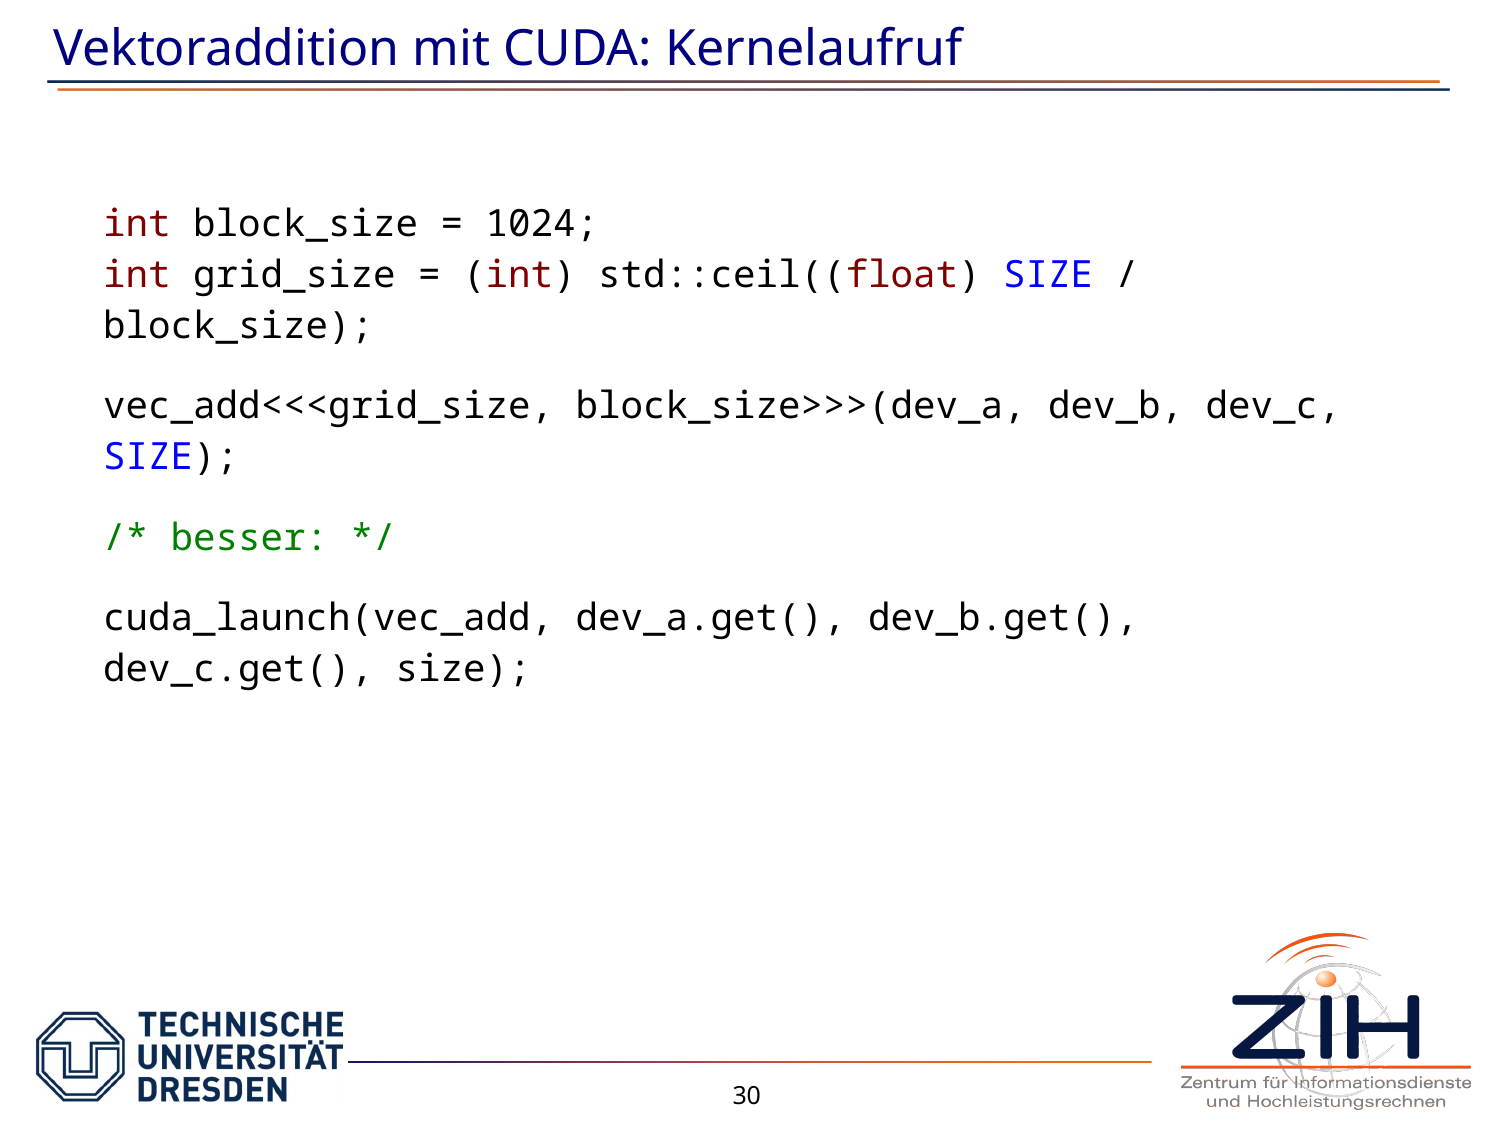

# Vektoraddition mit CUDA: Kernelaufruf
int block_size = 1024;
int grid_size = (int) std::ceil((float) SIZE / block_size);
vec_add<<<grid_size, block_size>>>(dev_a, dev_b, dev_c, SIZE);
/* besser: */
cuda_launch(vec_add, dev_a.get(), dev_b.get(), dev_c.get(), size);
30